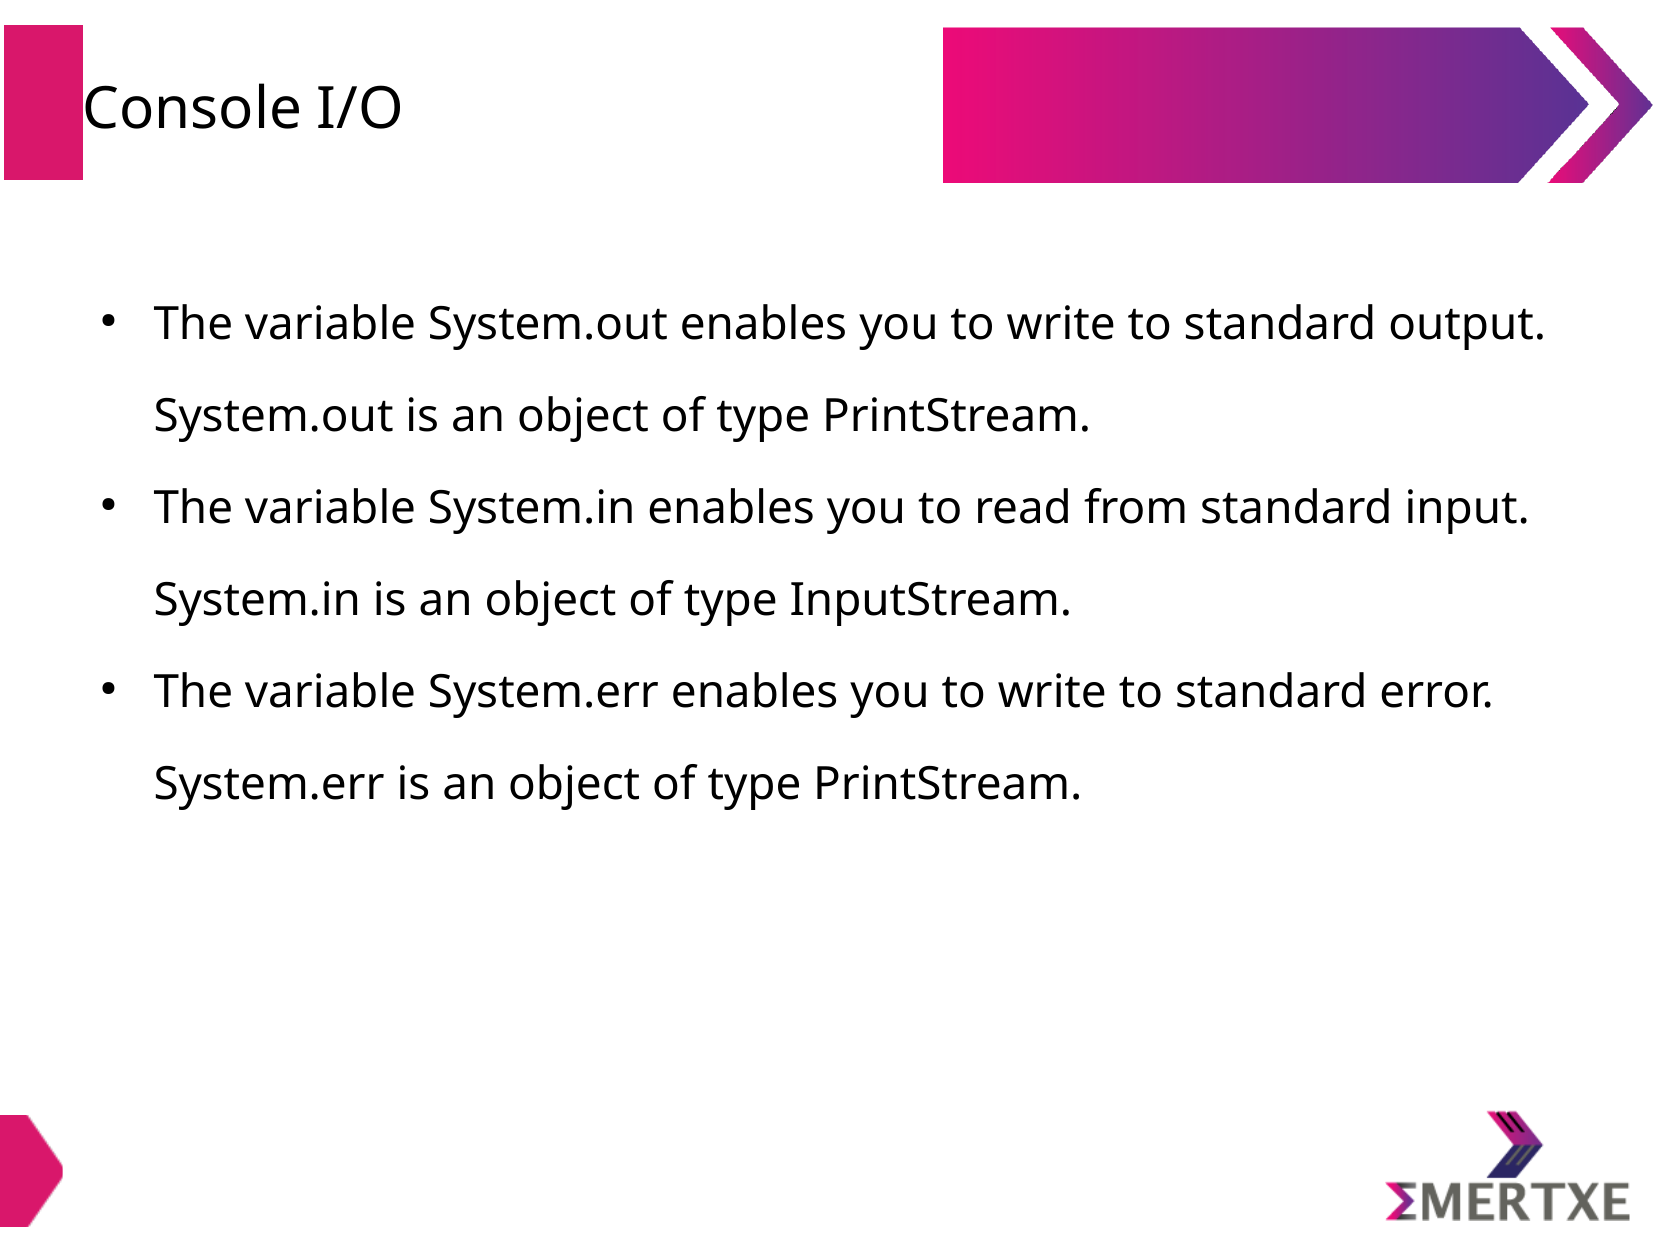

# Console I/O
The variable System.out enables you to write to standard output.
System.out is an object of type PrintStream.
The variable System.in enables you to read from standard input.
System.in is an object of type InputStream.
The variable System.err enables you to write to standard error.
System.err is an object of type PrintStream.